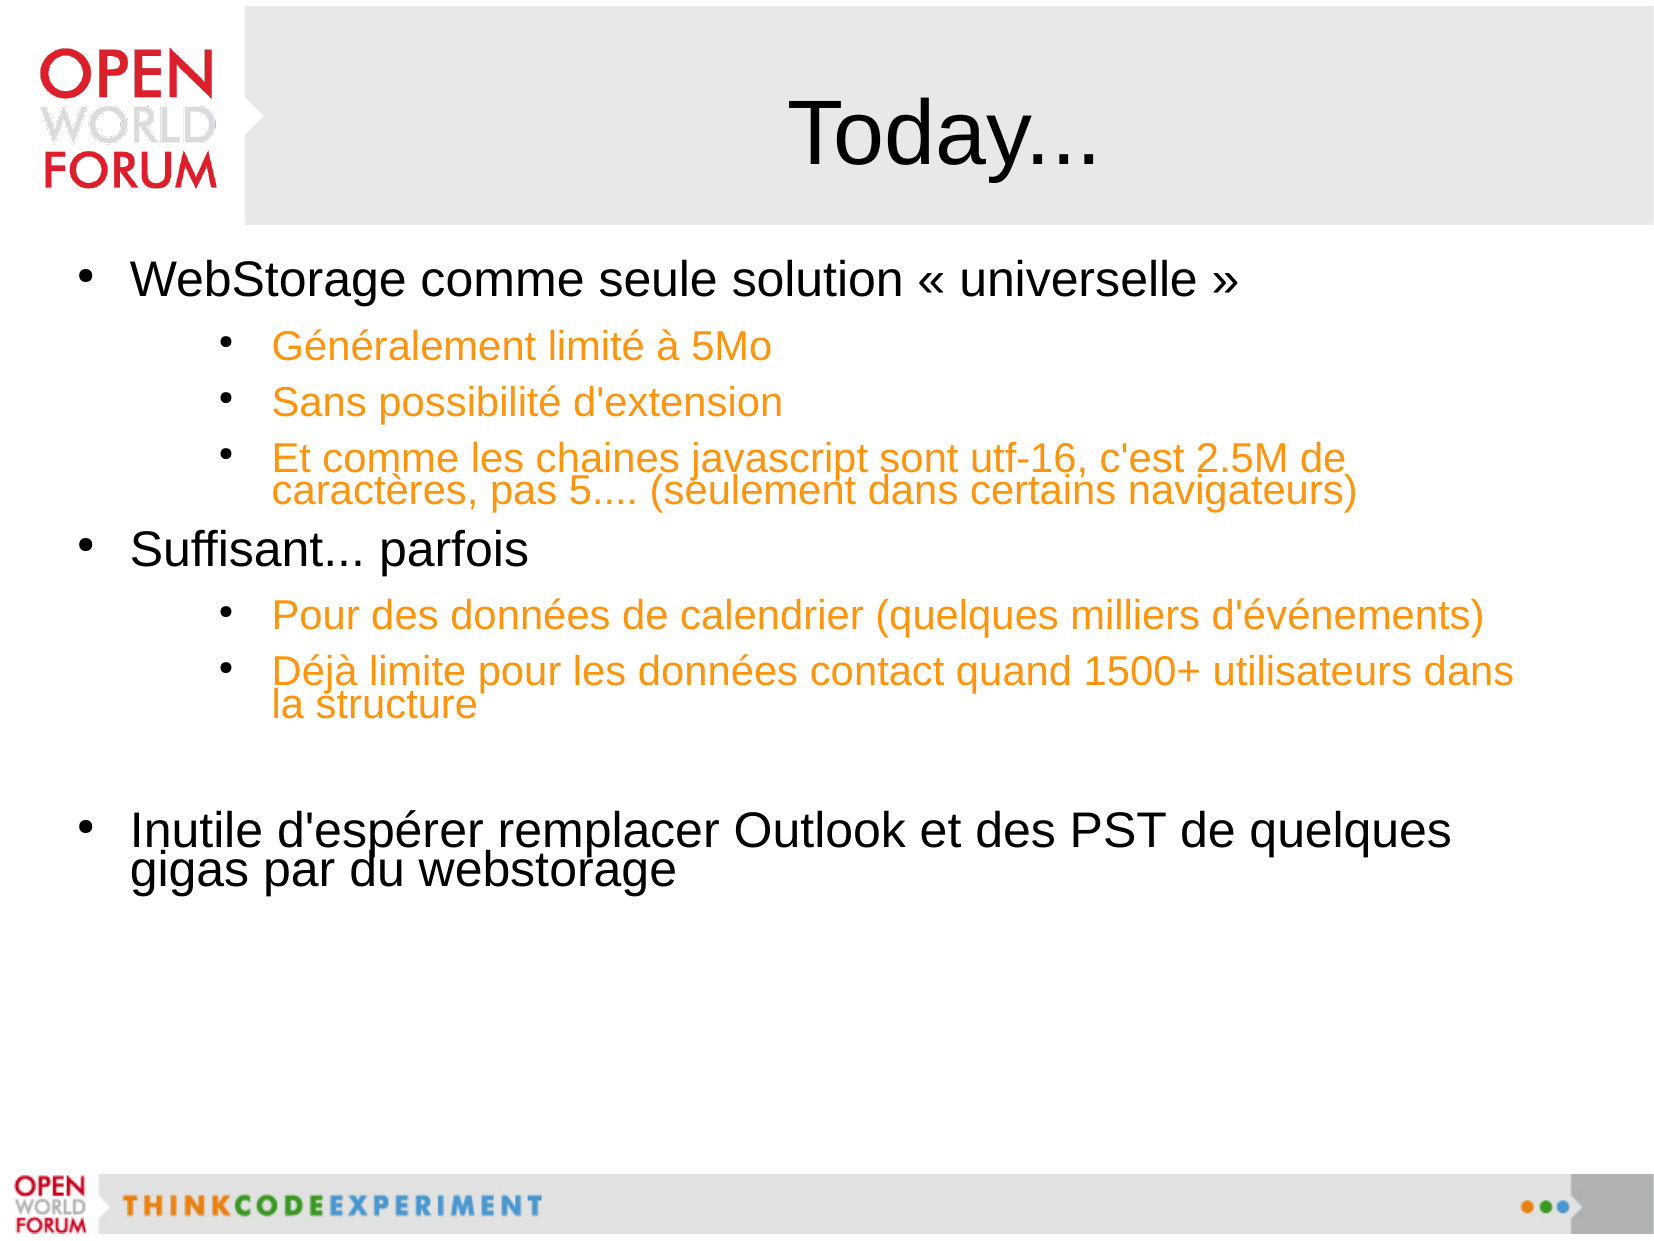

# Today...
WebStorage comme seule solution « universelle »
Généralement limité à 5Mo
Sans possibilité d'extension
Et comme les chaines javascript sont utf-16, c'est 2.5M de caractères, pas 5.... (seulement dans certains navigateurs)
Suffisant... parfois
Pour des données de calendrier (quelques milliers d'événements)
Déjà limite pour les données contact quand 1500+ utilisateurs dans la structure
Inutile d'espérer remplacer Outlook et des PST de quelques gigas par du webstorage